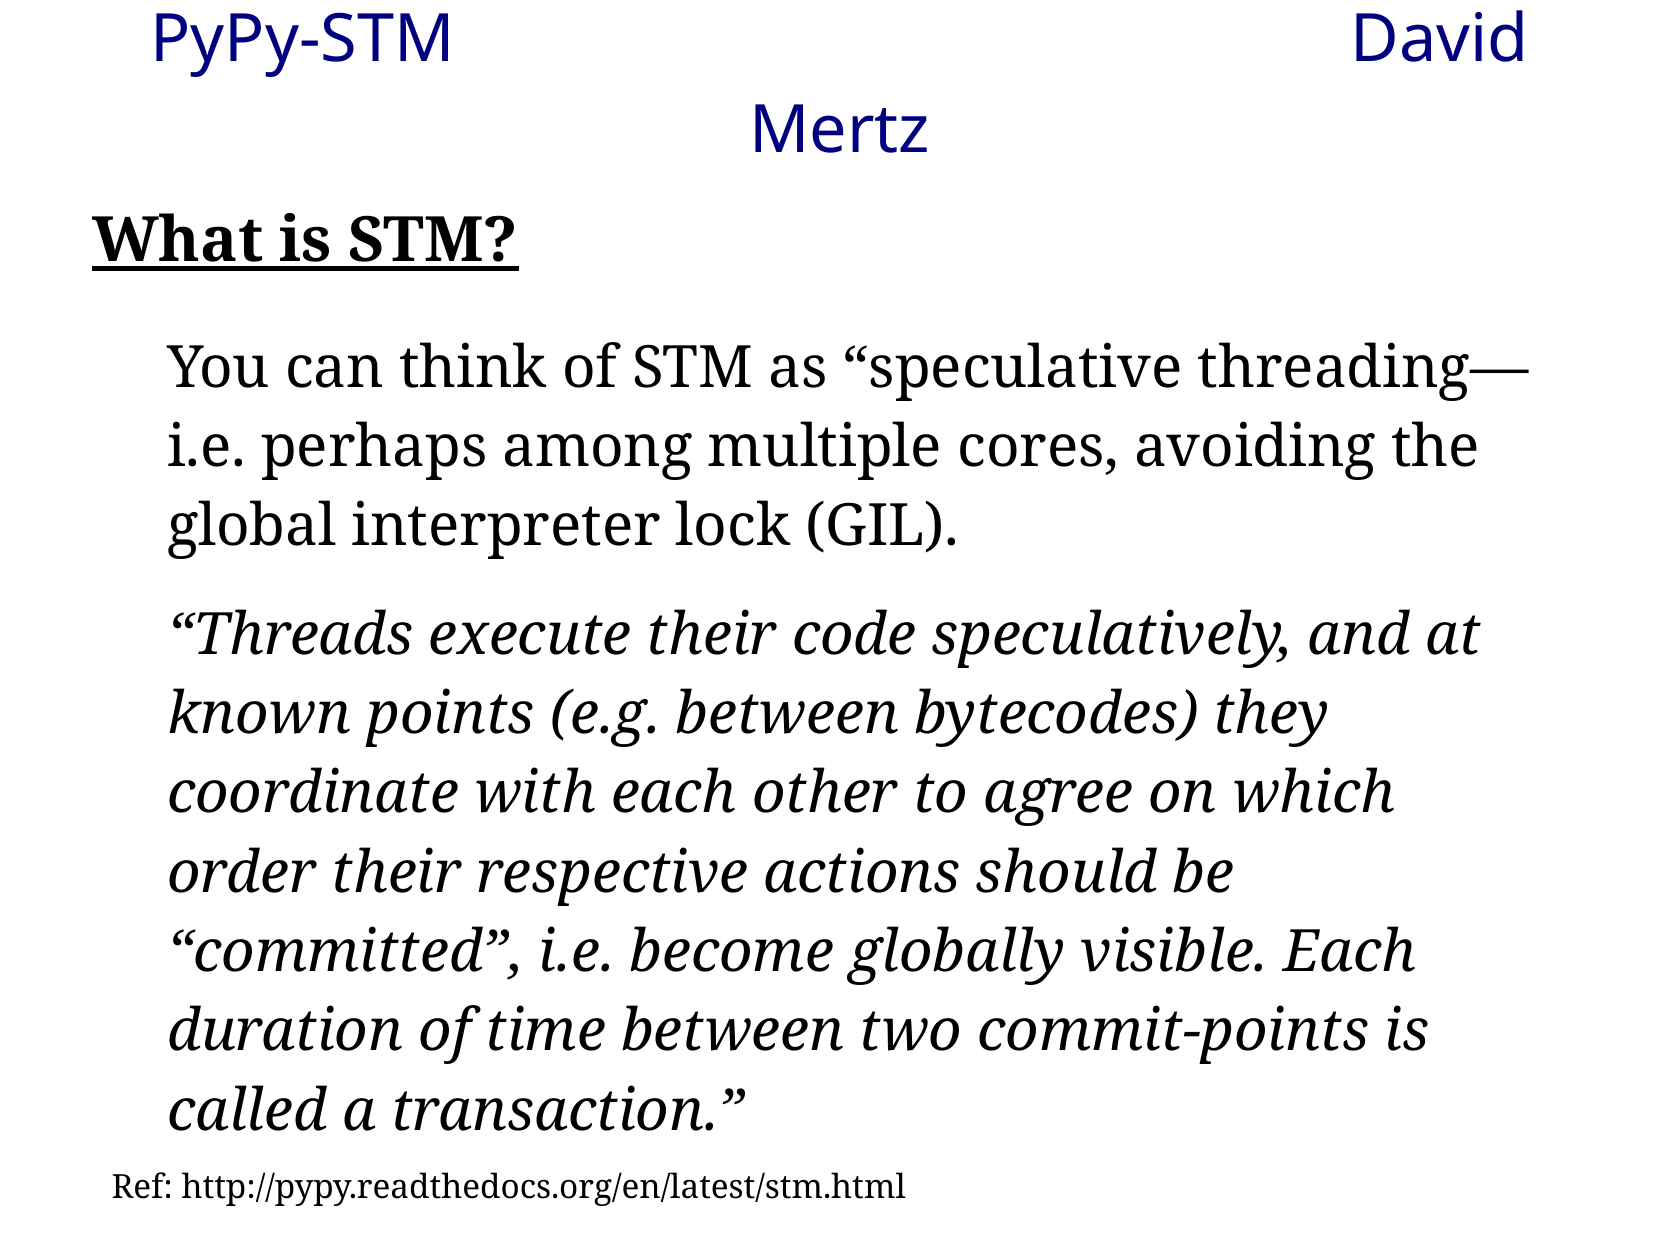

PyPy-STM												David Mertz
# What is STM?
You can think of STM as “speculative threading—i.e. perhaps among multiple cores, avoiding the global interpreter lock (GIL).
“Threads execute their code speculatively, and at known points (e.g. between bytecodes) they coordinate with each other to agree on which order their respective actions should be “committed”, i.e. become globally visible. Each duration of time between two commit-points is called a transaction.”
Ref: http://pypy.readthedocs.org/en/latest/stm.html